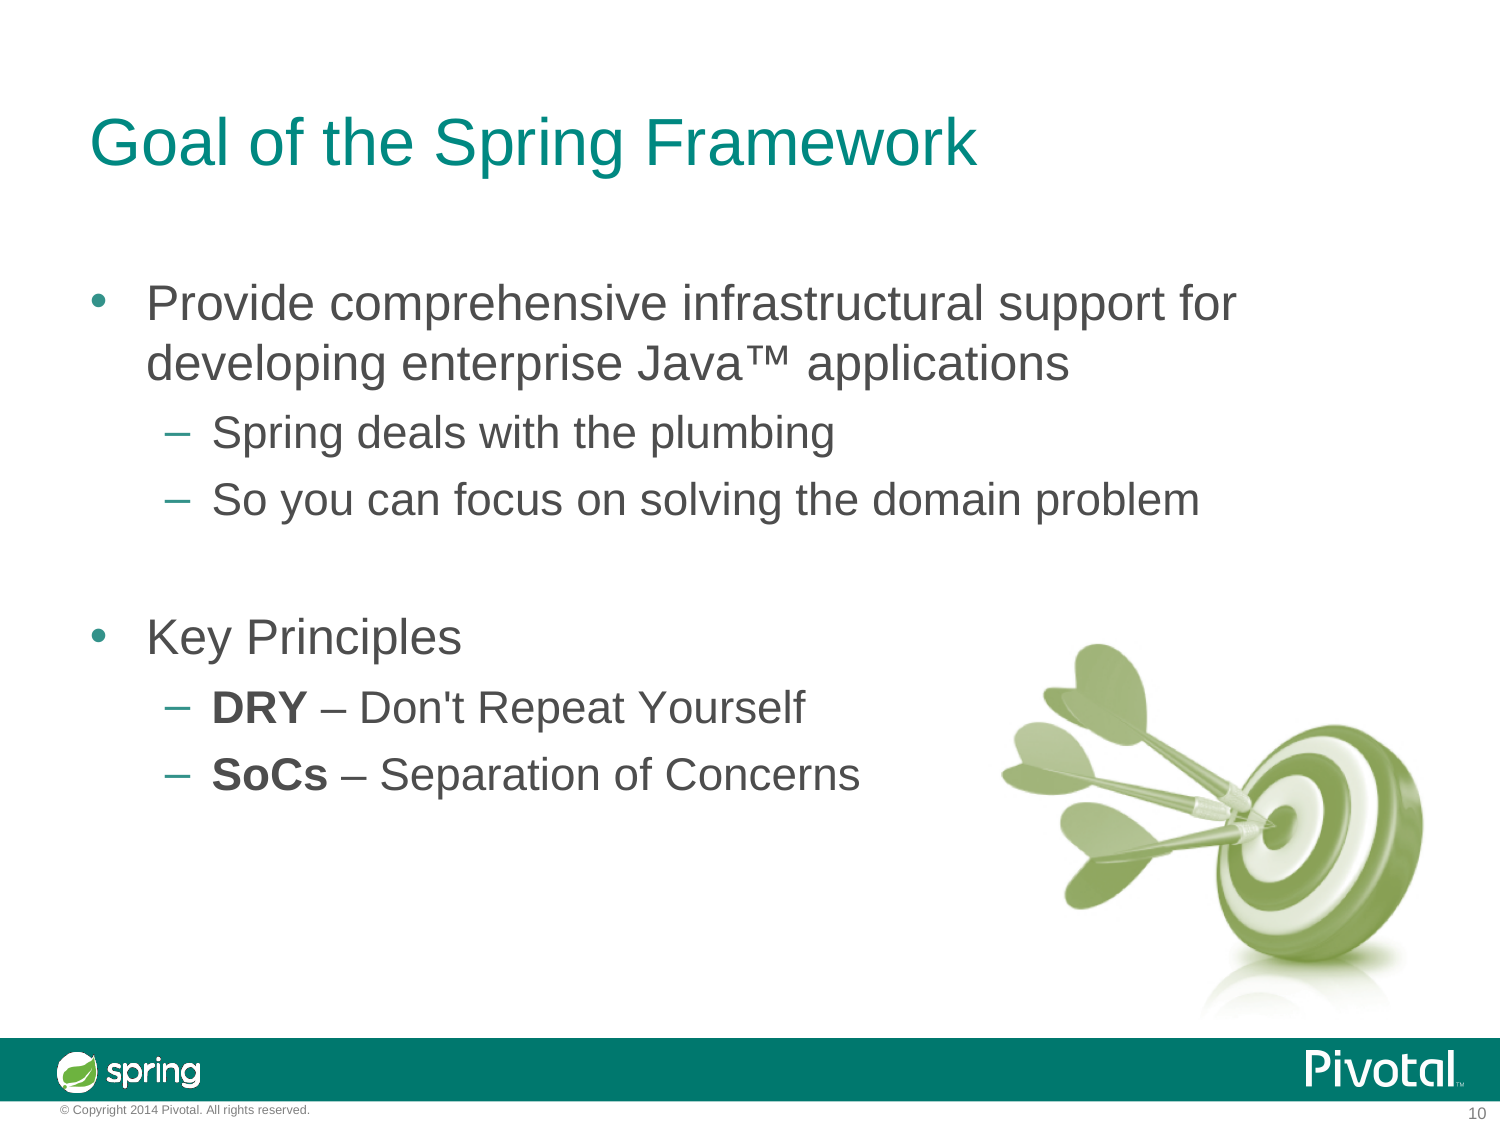

# Goal of the Spring Framework
Provide comprehensive infrastructural support for developing enterprise Java™ applications
Spring deals with the plumbing
So you can focus on solving the domain problem
Key Principles
DRY – Don't Repeat Yourself
SoCs – Separation of Concerns